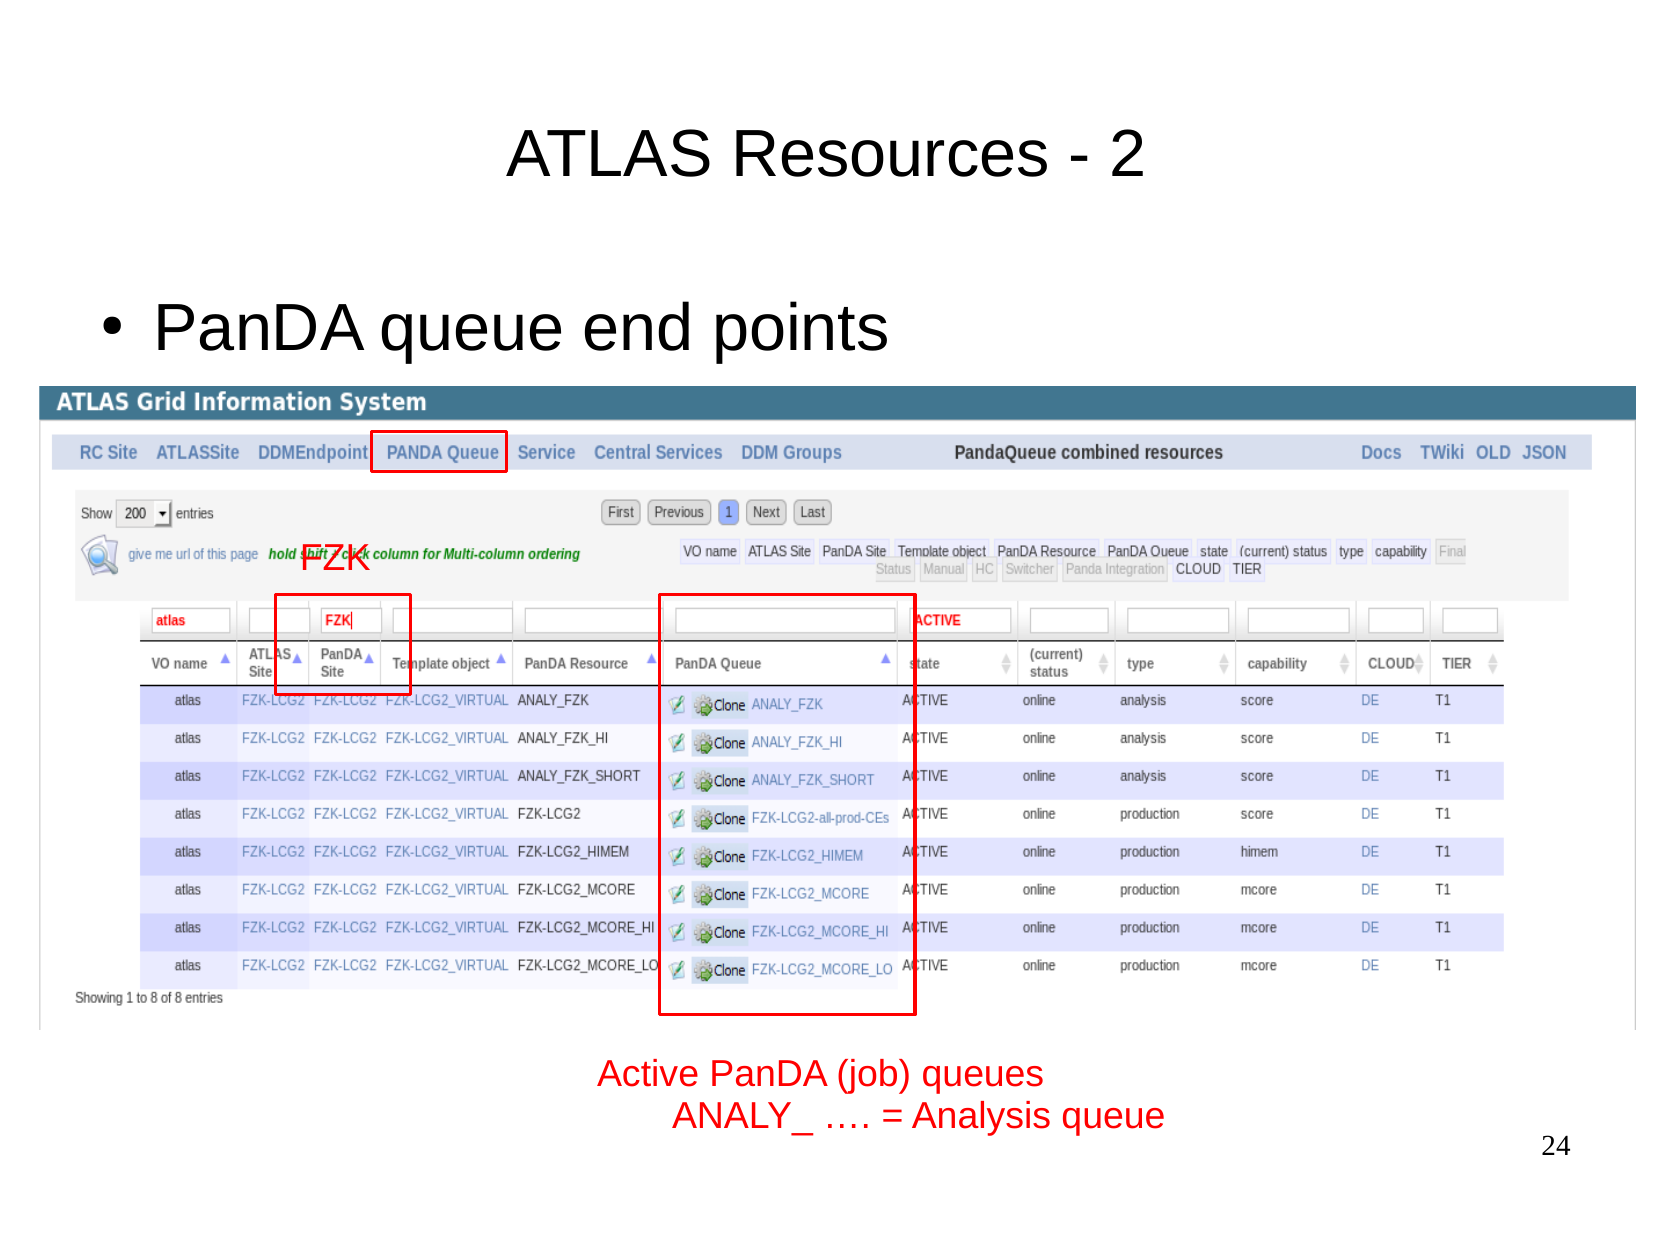

# ATLAS Resources - 2
PanDA queue end points
FZK
Active PanDA (job) queues
	ANALY_ …. = Analysis queue
24